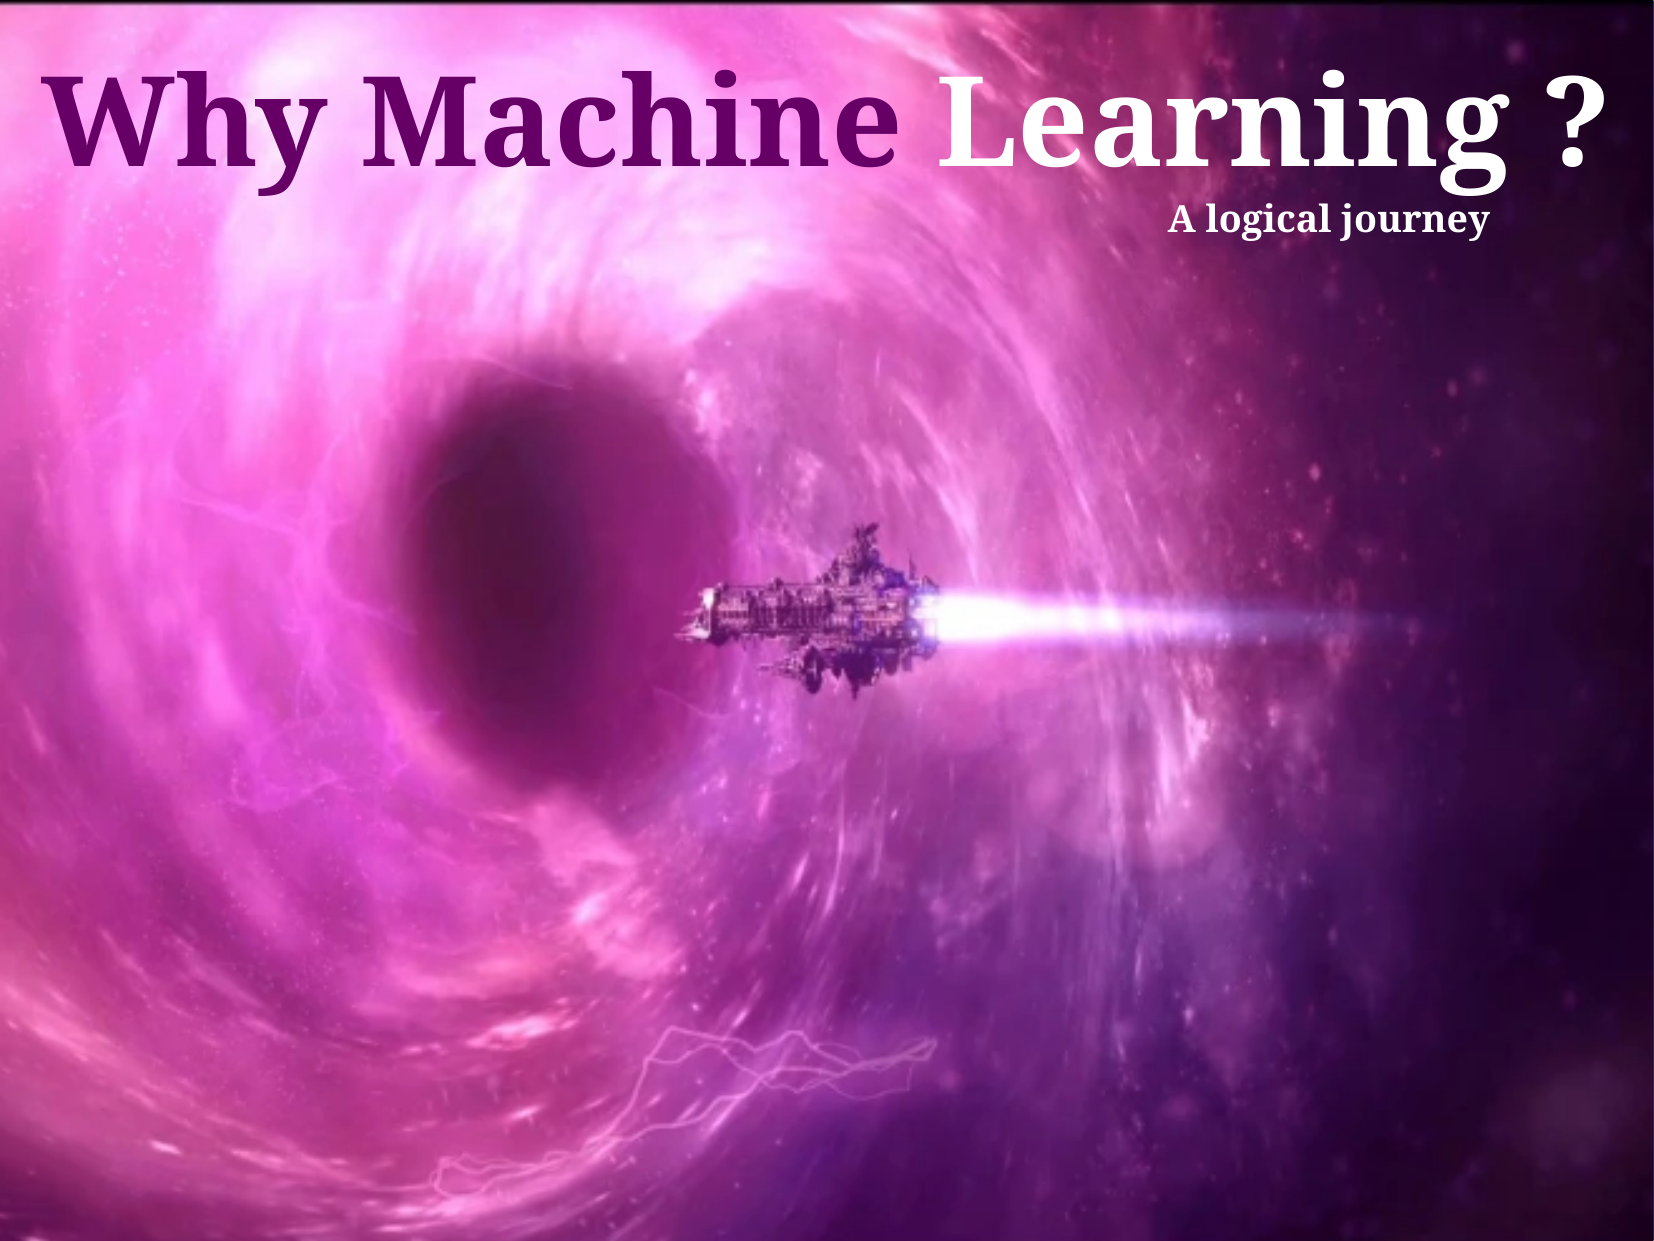

Why Machine Learning ?
A logical journey